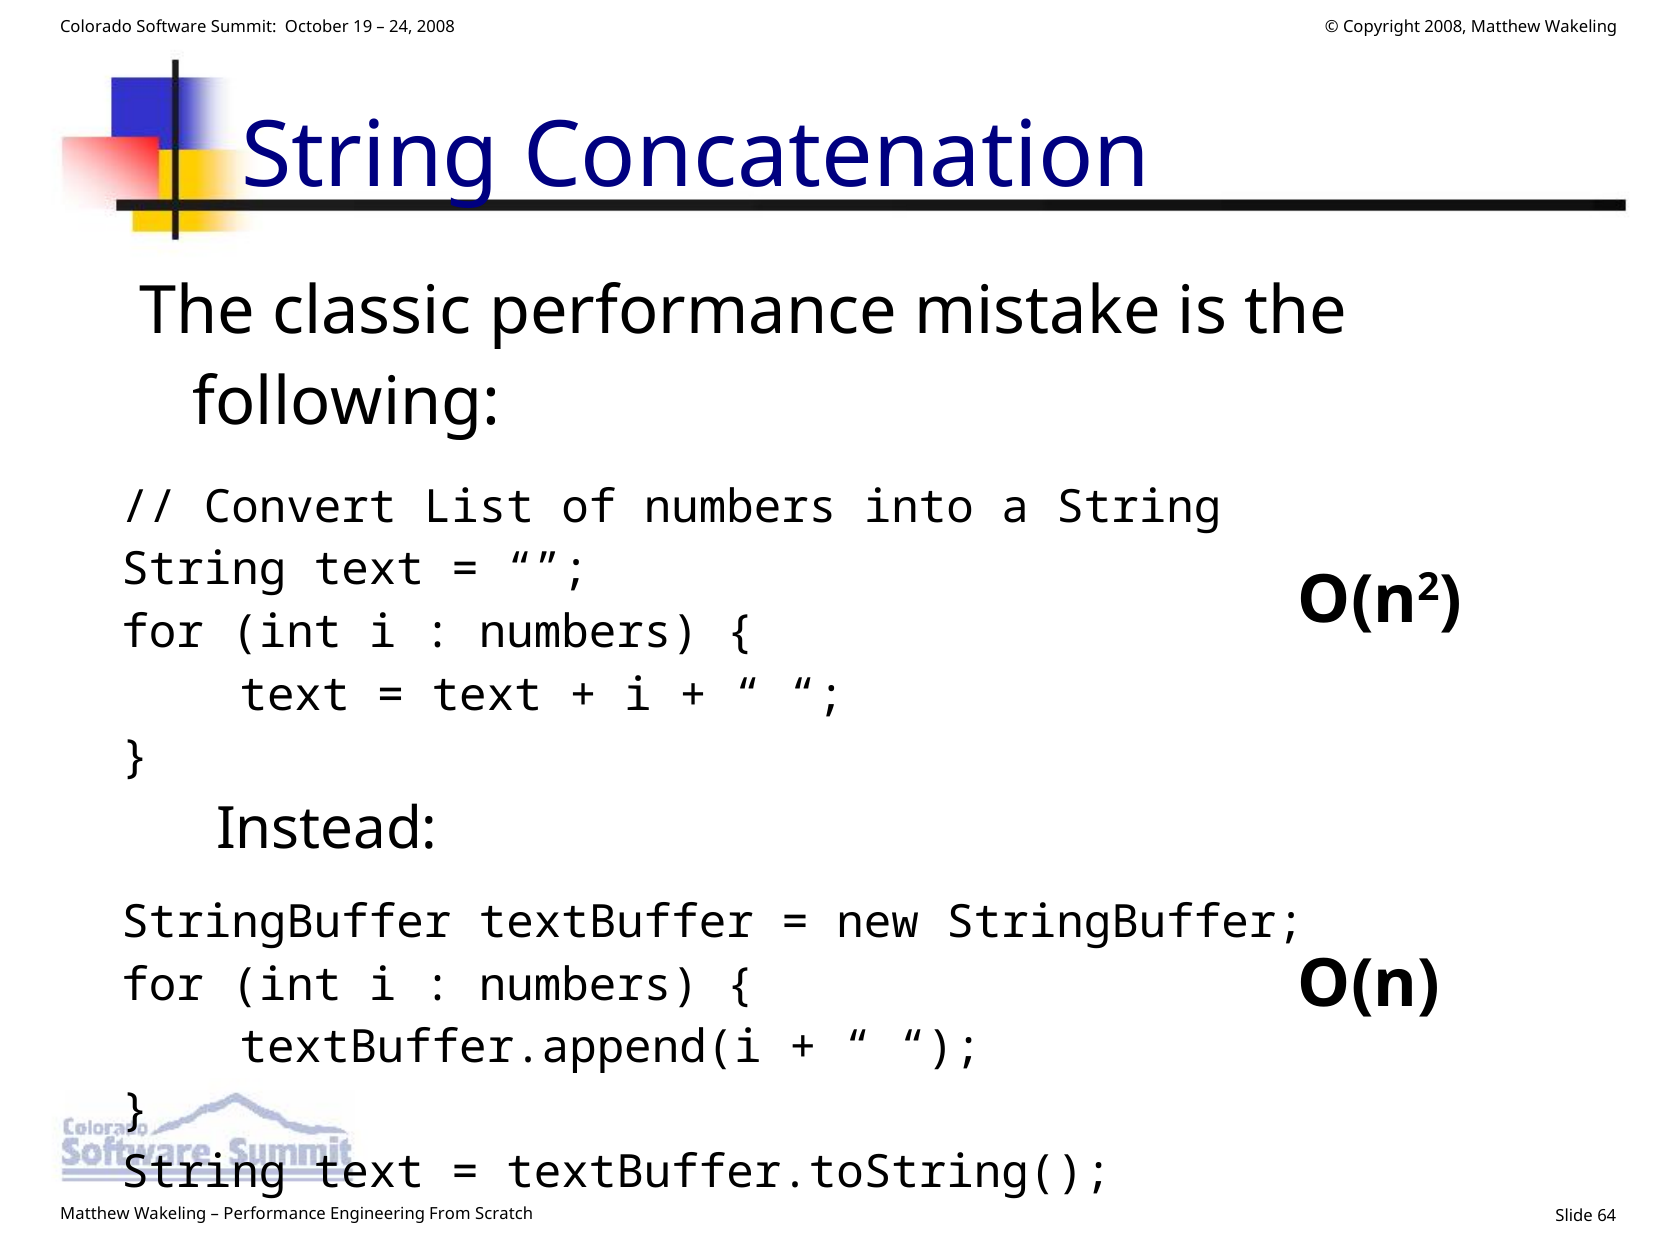

# String Concatenation
The classic performance mistake is the following:
// Convert List of numbers into a String
String text = “”;
for (int i : numbers) {
 	text = text + i + “ “;
}
Instead:
StringBuffer textBuffer = new StringBuffer;
for (int i : numbers) {
 	textBuffer.append(i + “ “);
}
String text = textBuffer.toString();
O(n2)
O(n)